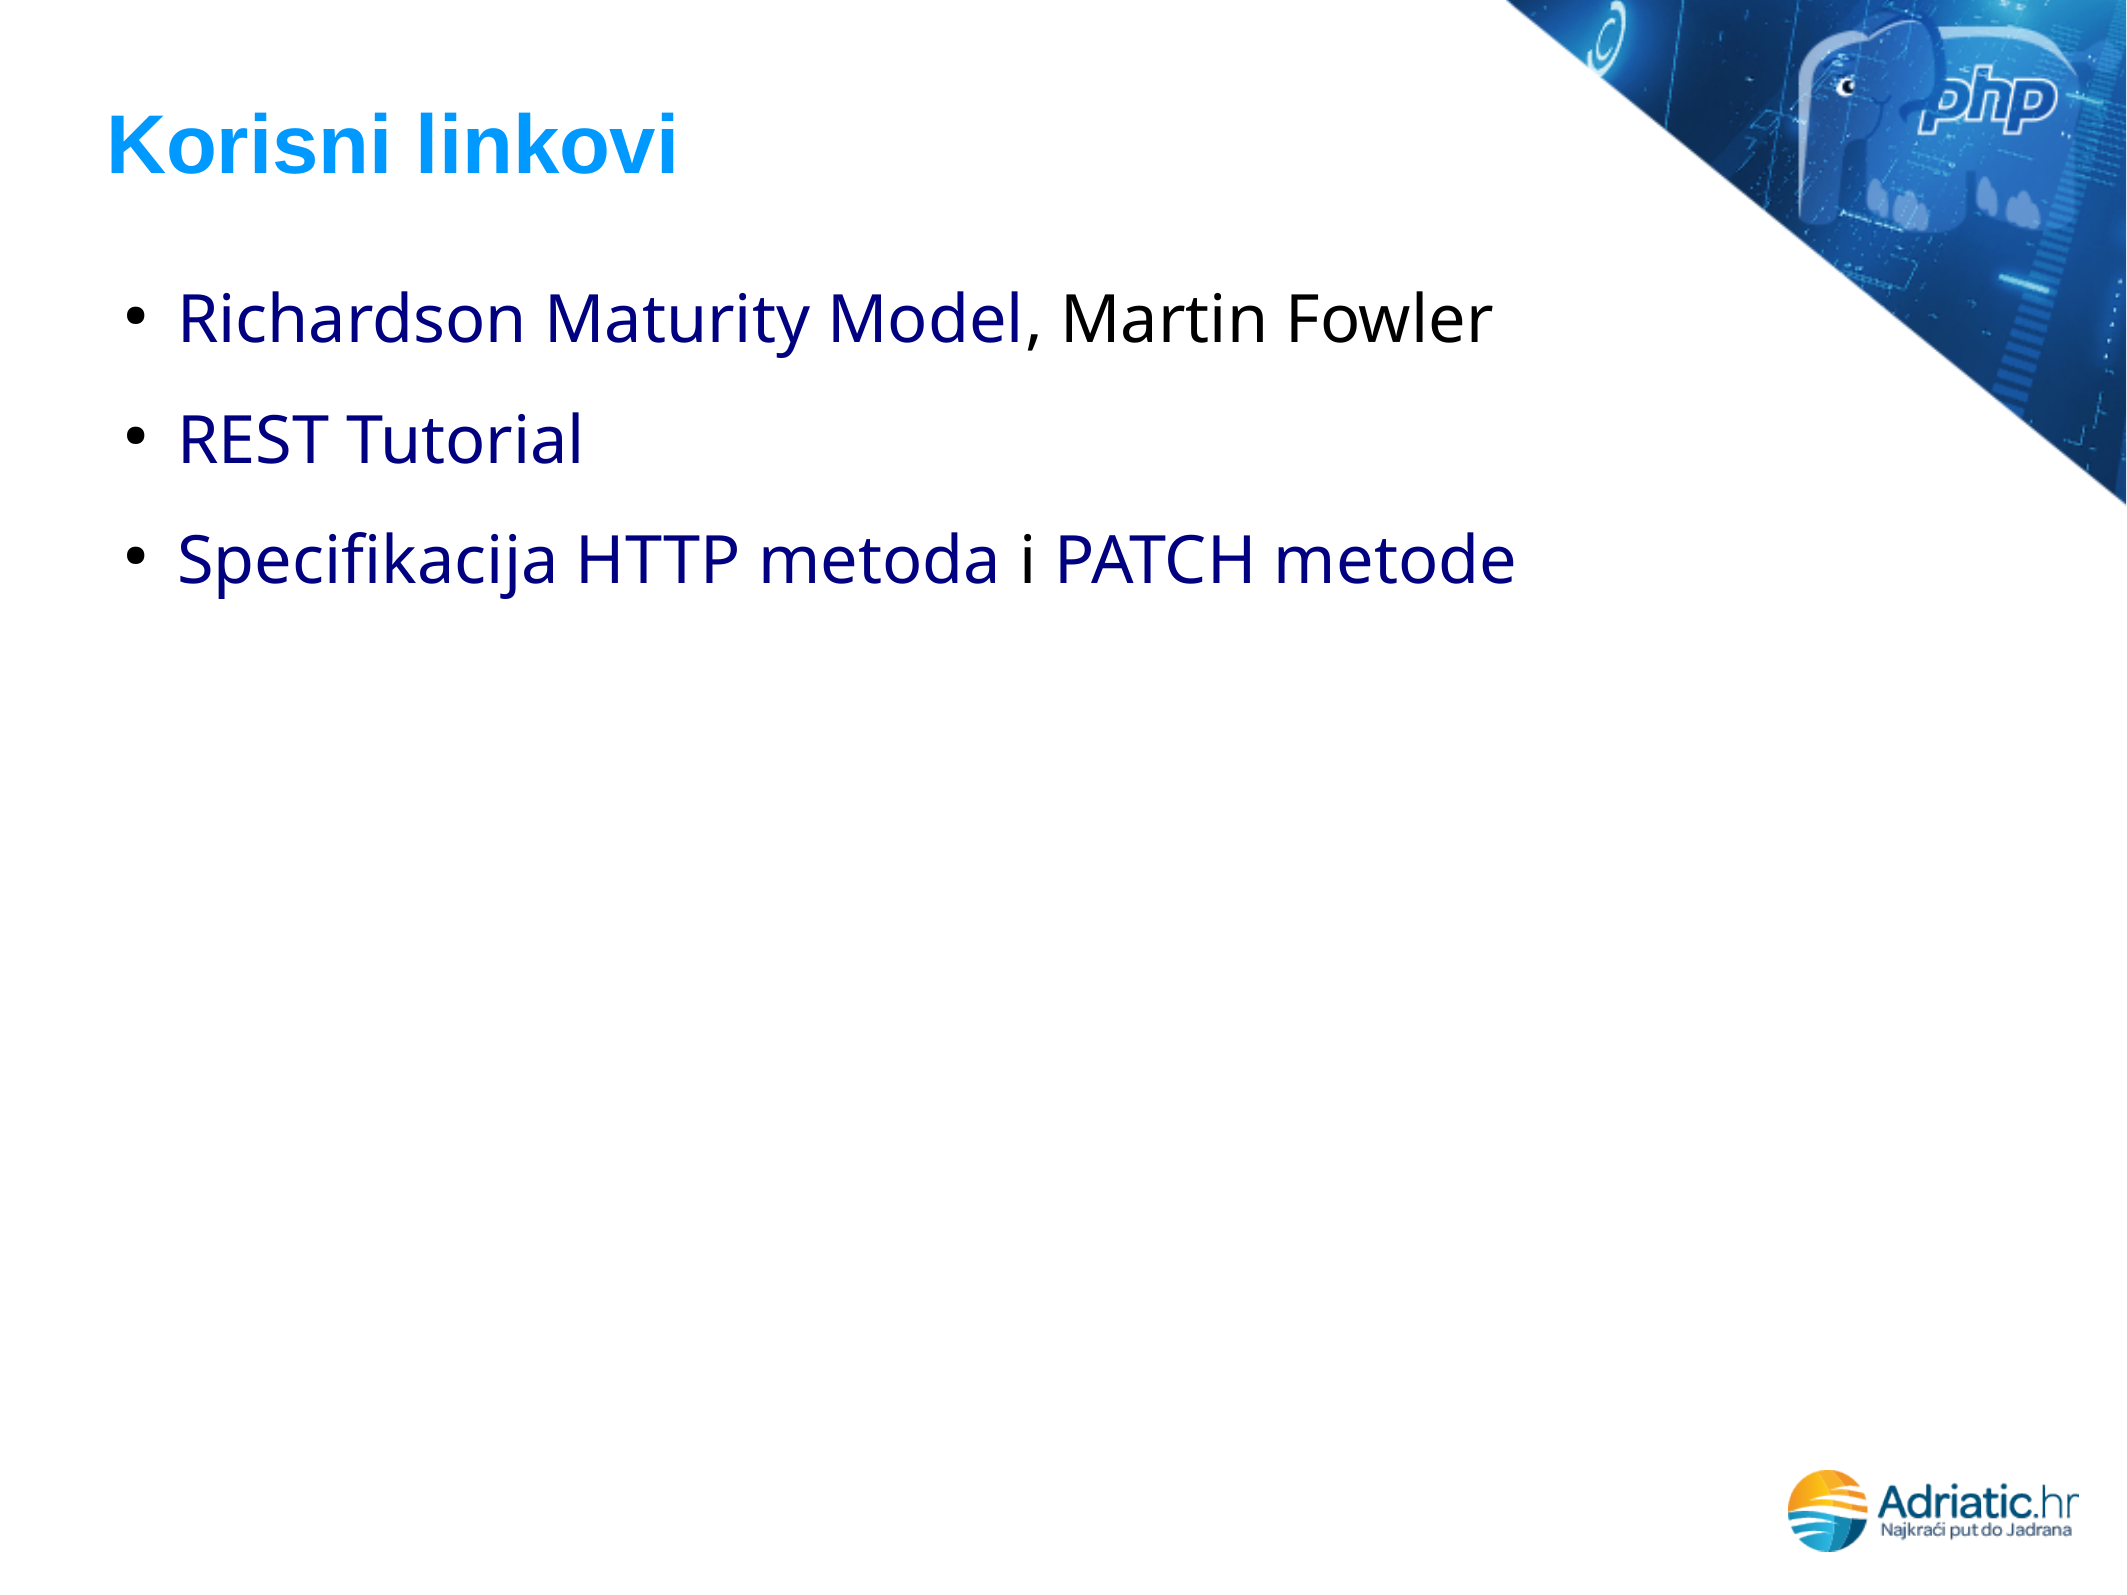

# Korisni linkovi
Richardson Maturity Model, Martin Fowler
REST Tutorial
Specifikacija HTTP metoda i PATCH metode